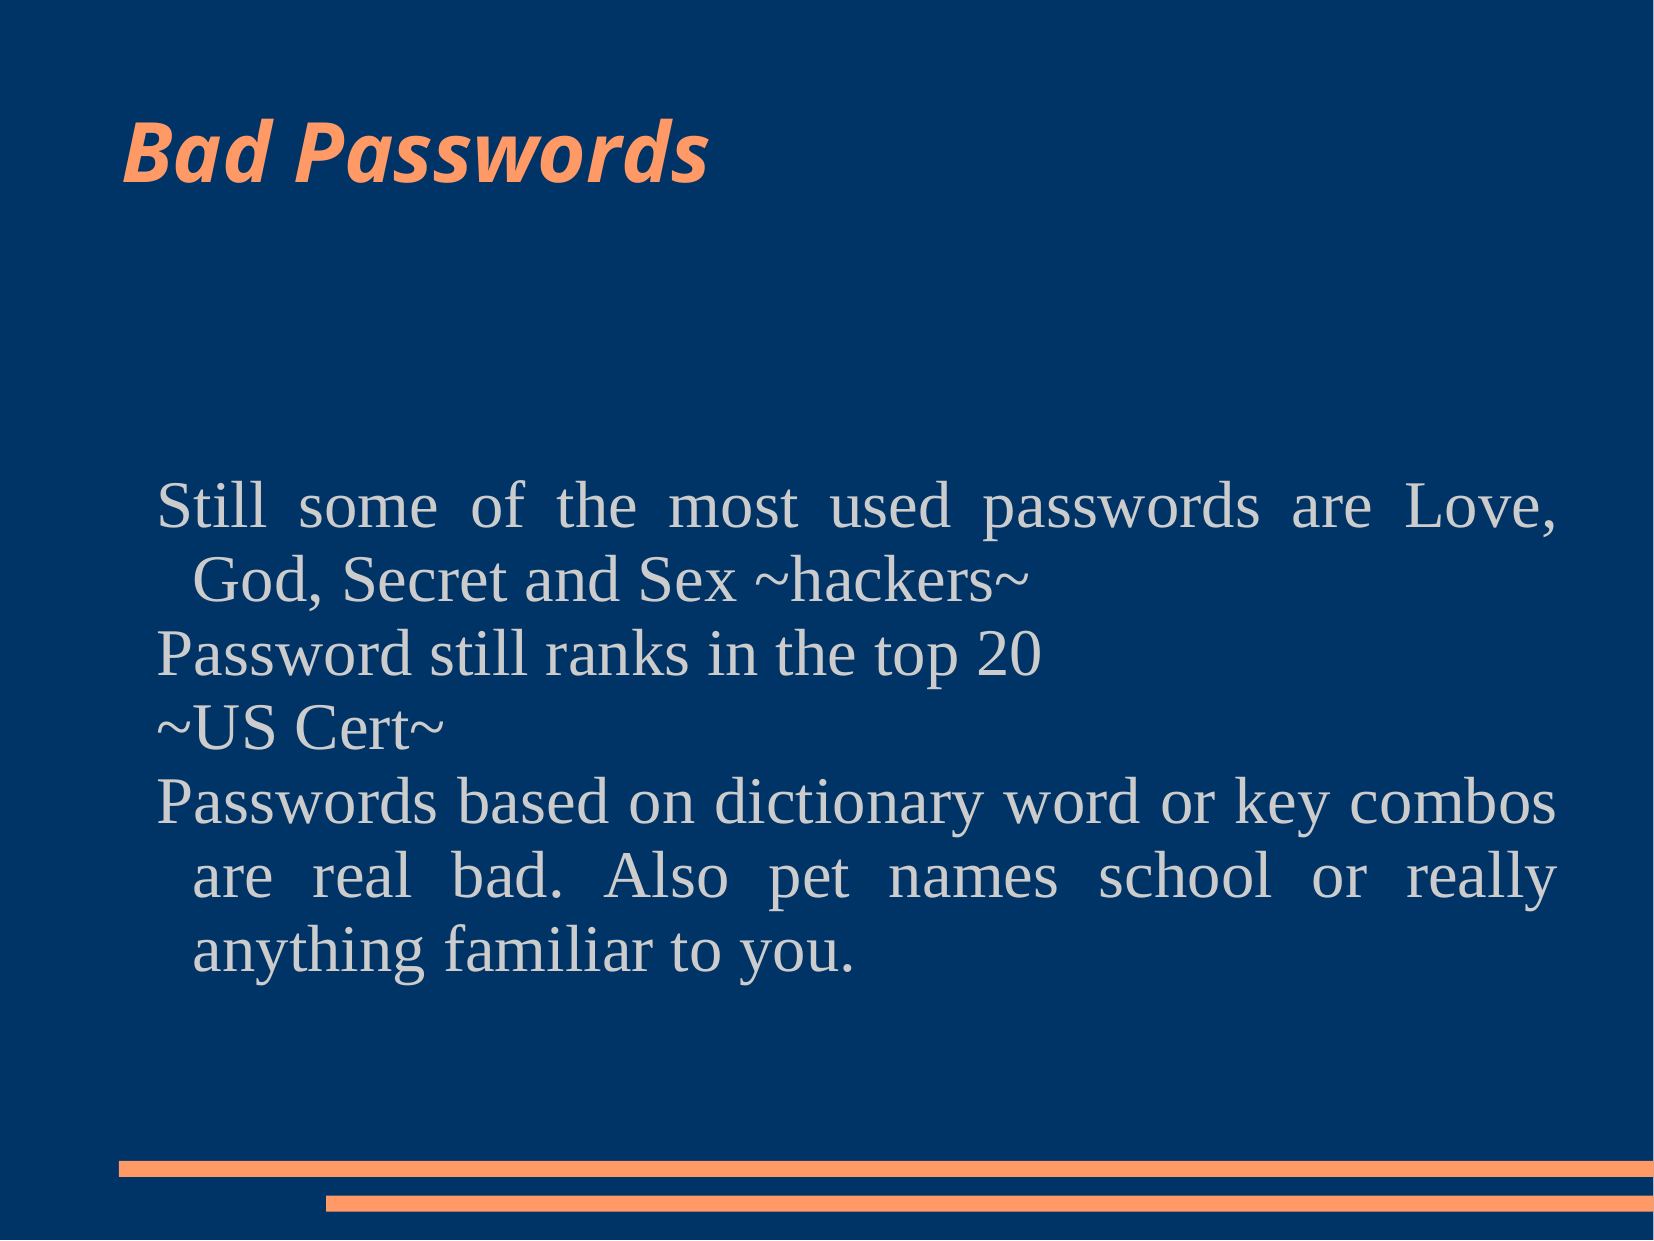

# Bad Passwords
Still some of the most used passwords are Love, God, Secret and Sex ~hackers~
Password still ranks in the top 20
~US Cert~
Passwords based on dictionary word or key combos are real bad. Also pet names school or really anything familiar to you.